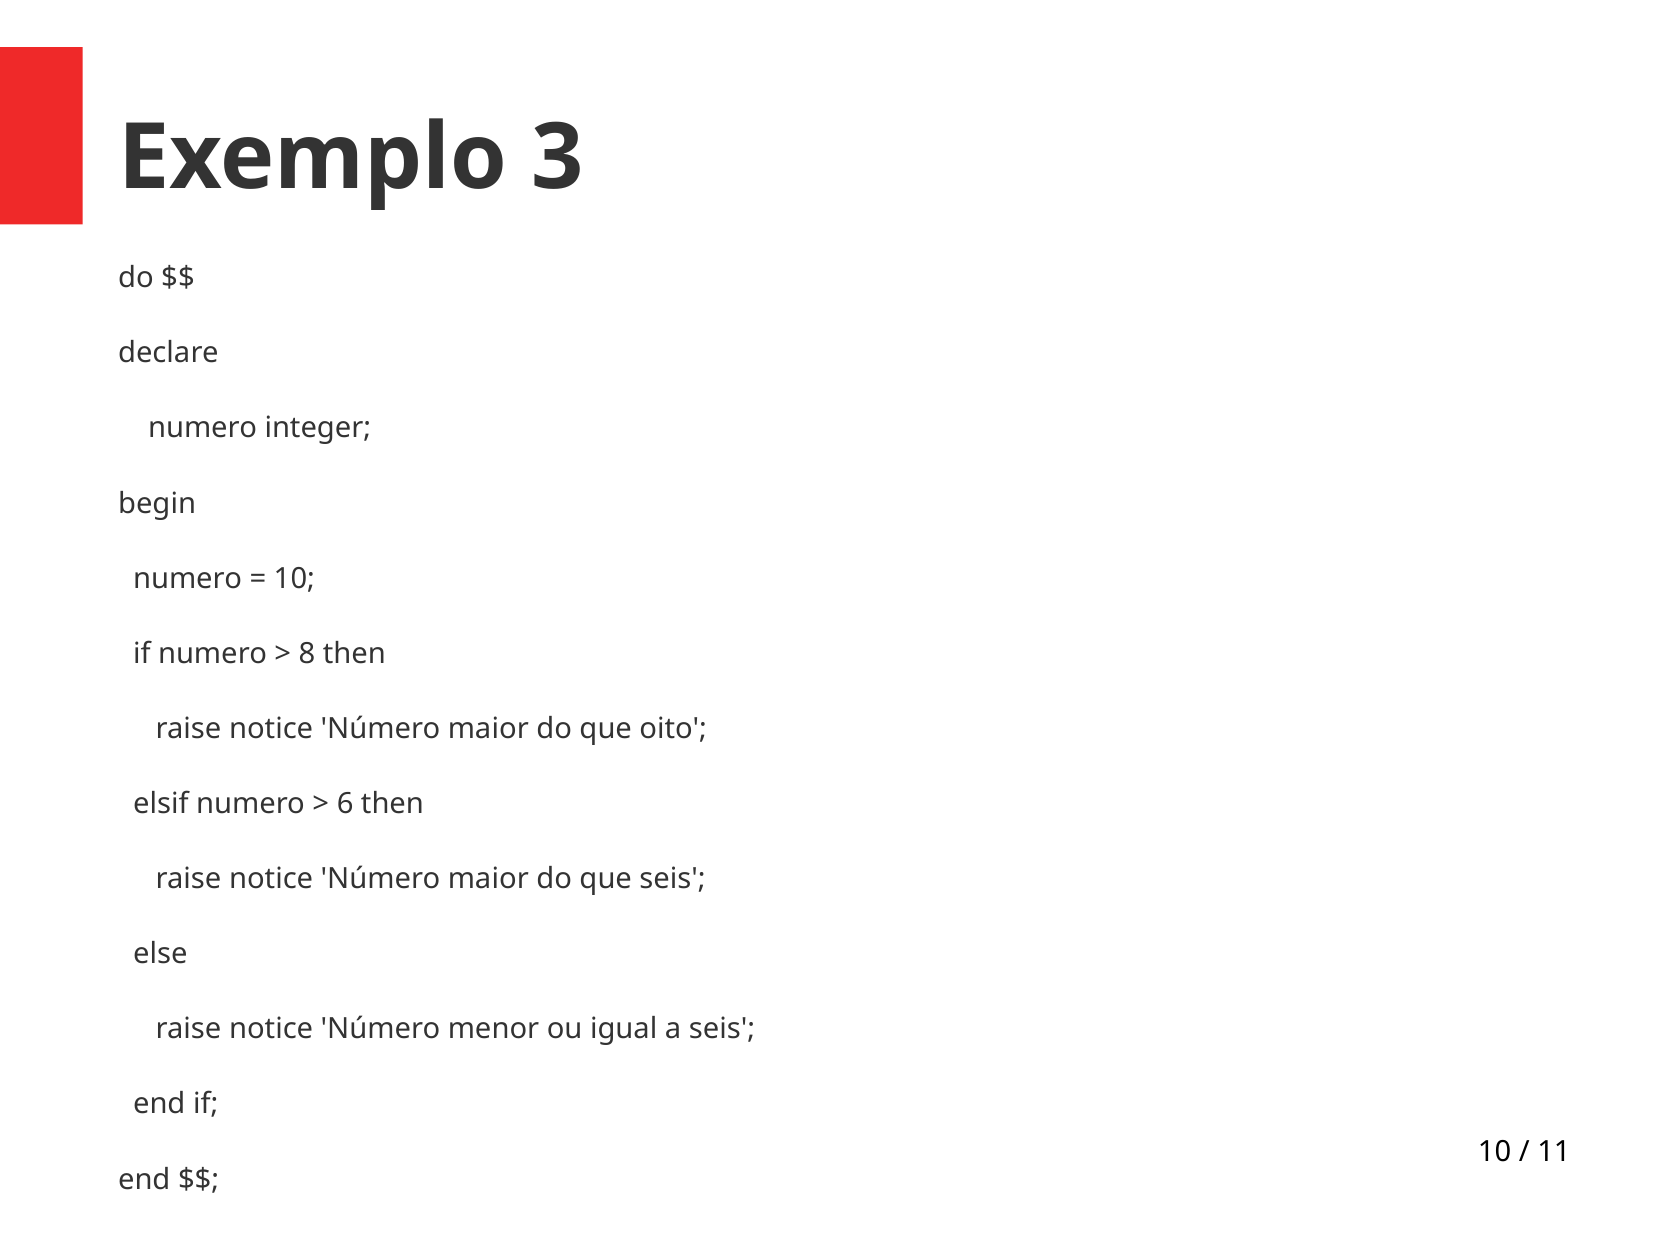

# Exemplo 3
do $$
declare
 numero integer;
begin
 numero = 10;
 if numero > 8 then
 raise notice 'Número maior do que oito';
 elsif numero > 6 then
 raise notice 'Número maior do que seis';
 else
 raise notice 'Número menor ou igual a seis';
 end if;
end $$;
10